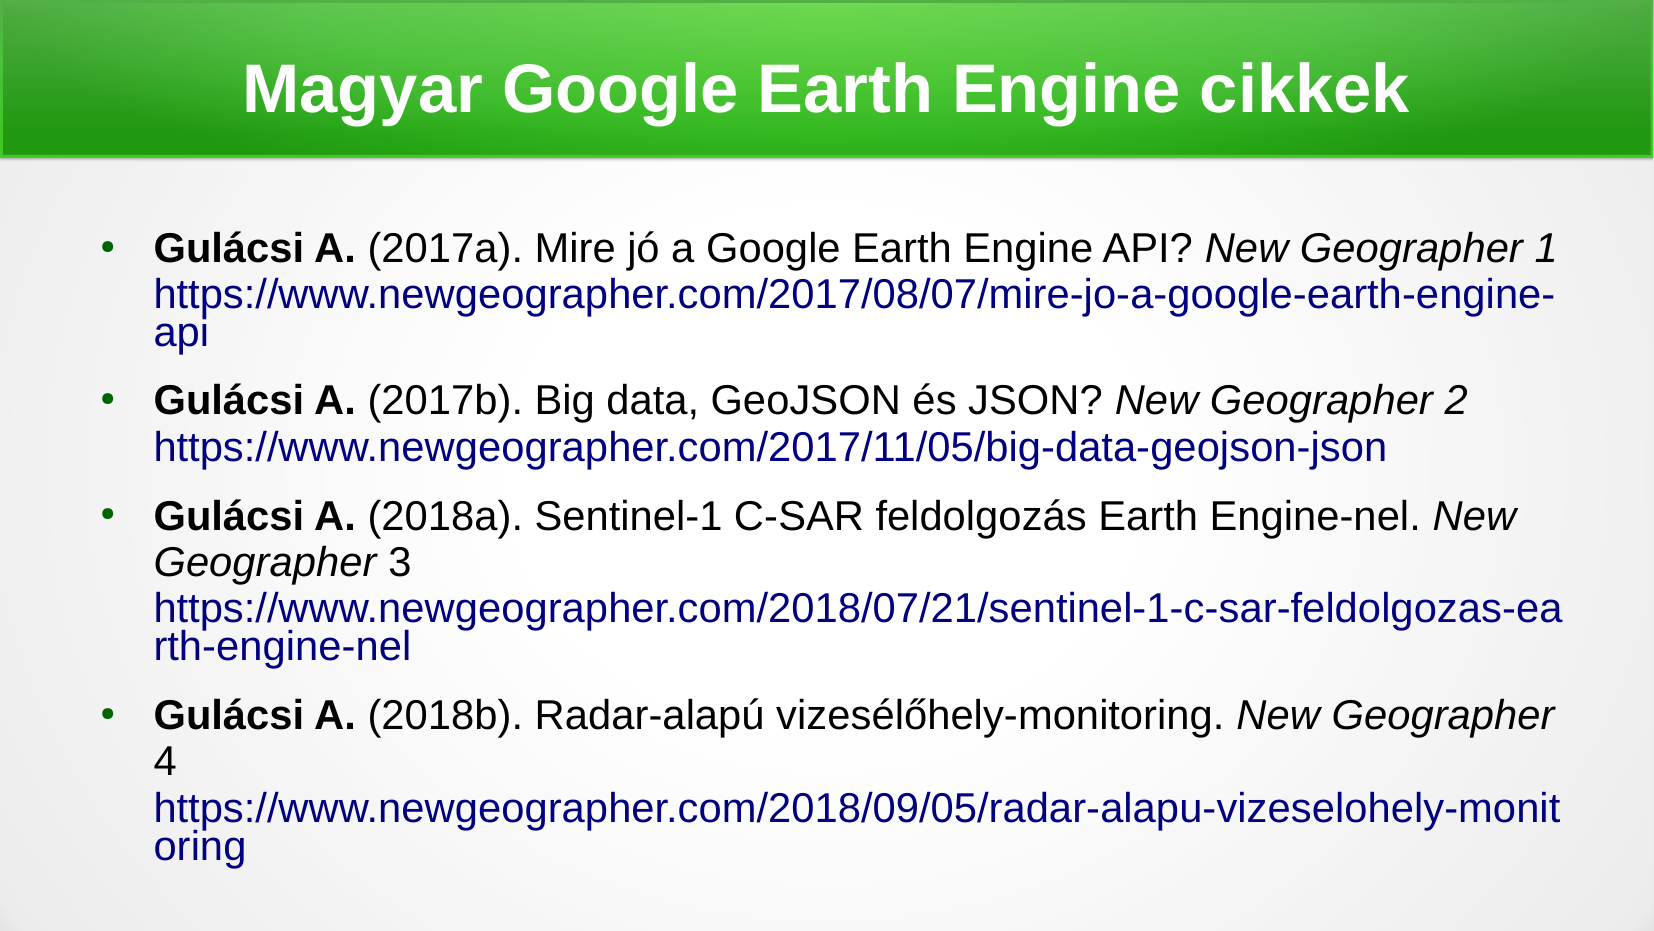

# Magyar Google Earth Engine cikkek
Gulácsi A. (2017a). Mire jó a Google Earth Engine API? New Geographer 1 https://www.newgeographer.com/2017/08/07/mire-jo-a-google-earth-engine-api
Gulácsi A. (2017b). Big data, GeoJSON és JSON? New Geographer 2 https://www.newgeographer.com/2017/11/05/big-data-geojson-json
Gulácsi A. (2018a). Sentinel-1 C-SAR feldolgozás Earth Engine-nel. New Geographer 3 https://www.newgeographer.com/2018/07/21/sentinel-1-c-sar-feldolgozas-earth-engine-nel
Gulácsi A. (2018b). Radar-alapú vizesélőhely-monitoring. New Geographer 4 https://www.newgeographer.com/2018/09/05/radar-alapu-vizeselohely-monitoring